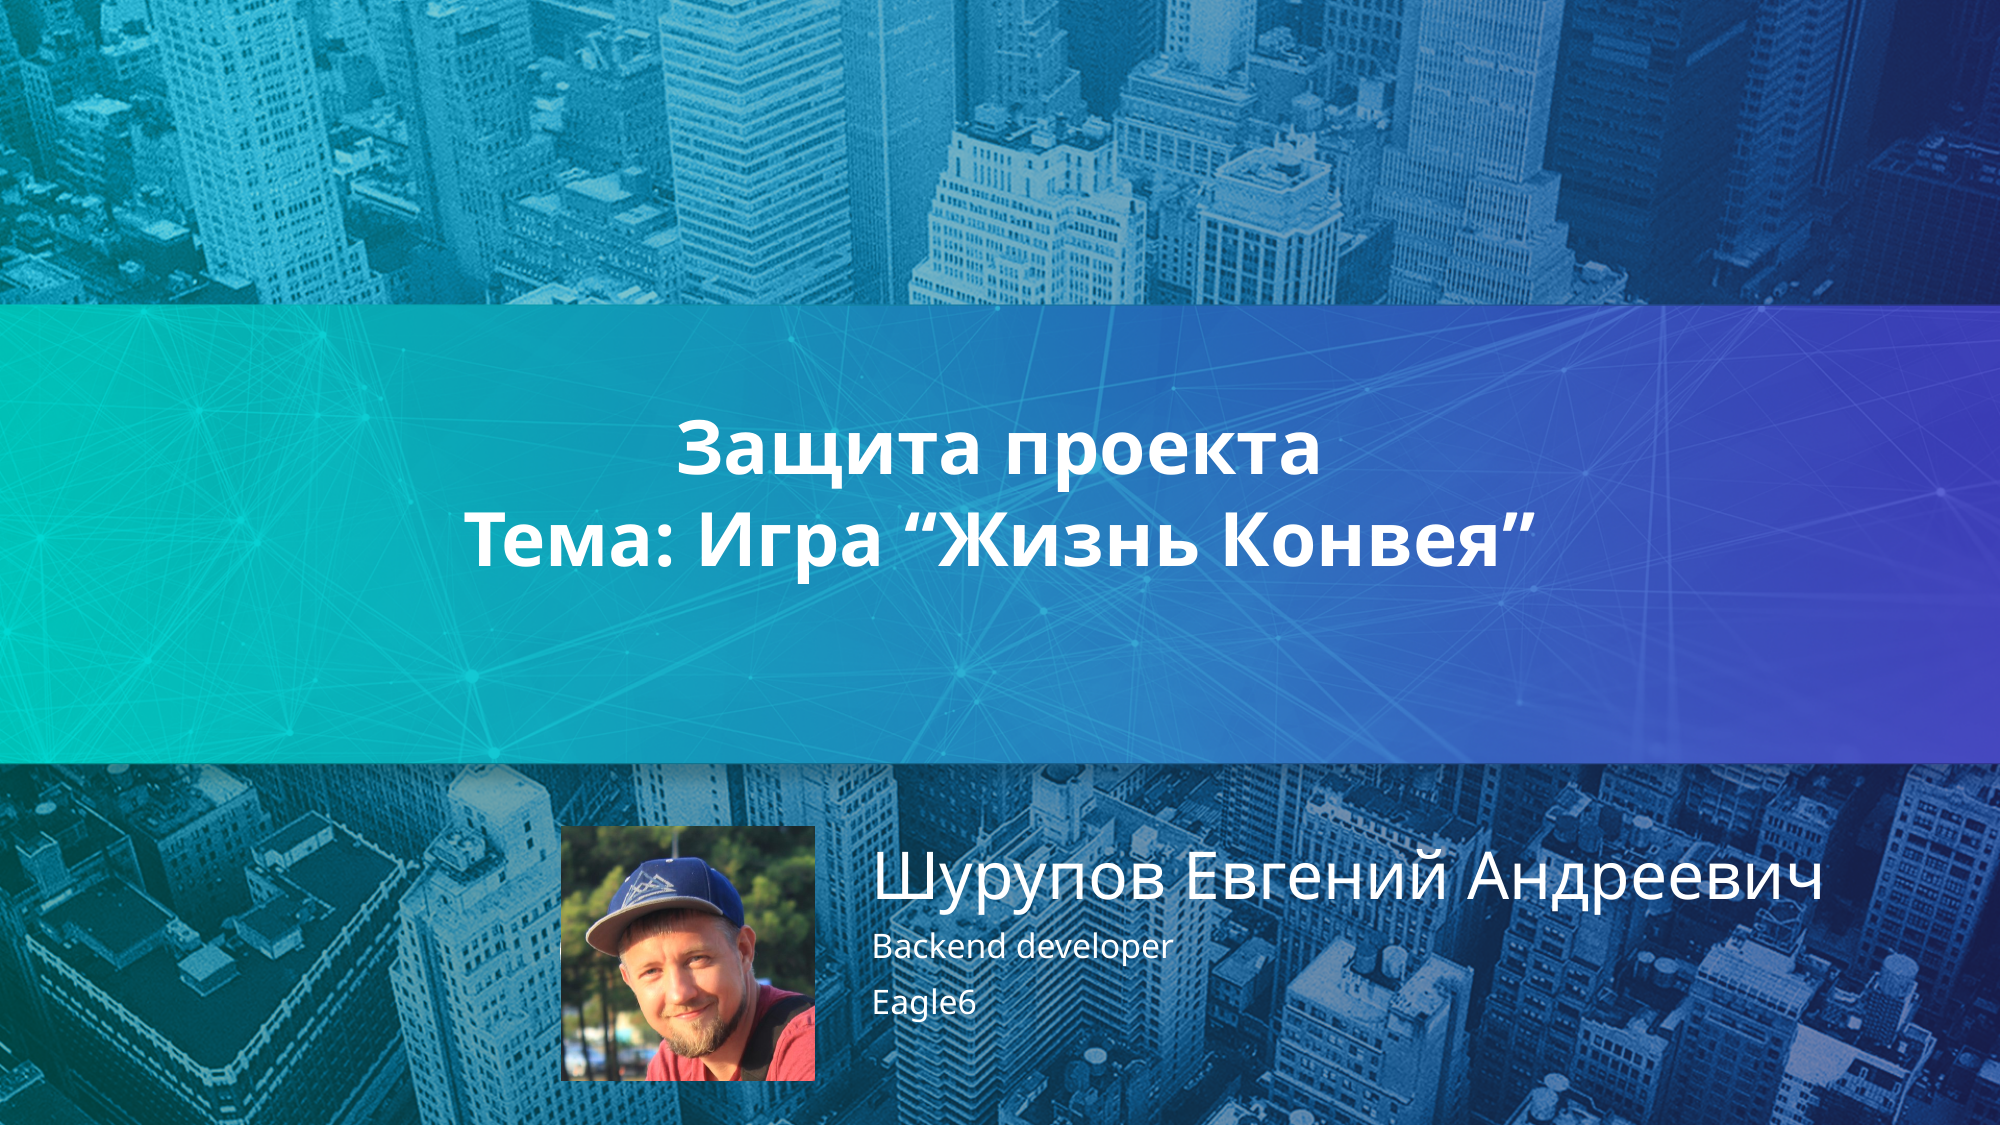

# Защита проекта
Тема: Игра “Жизнь Конвея”
Шурупов Евгений Андреевич
Backend developer
Eagle6